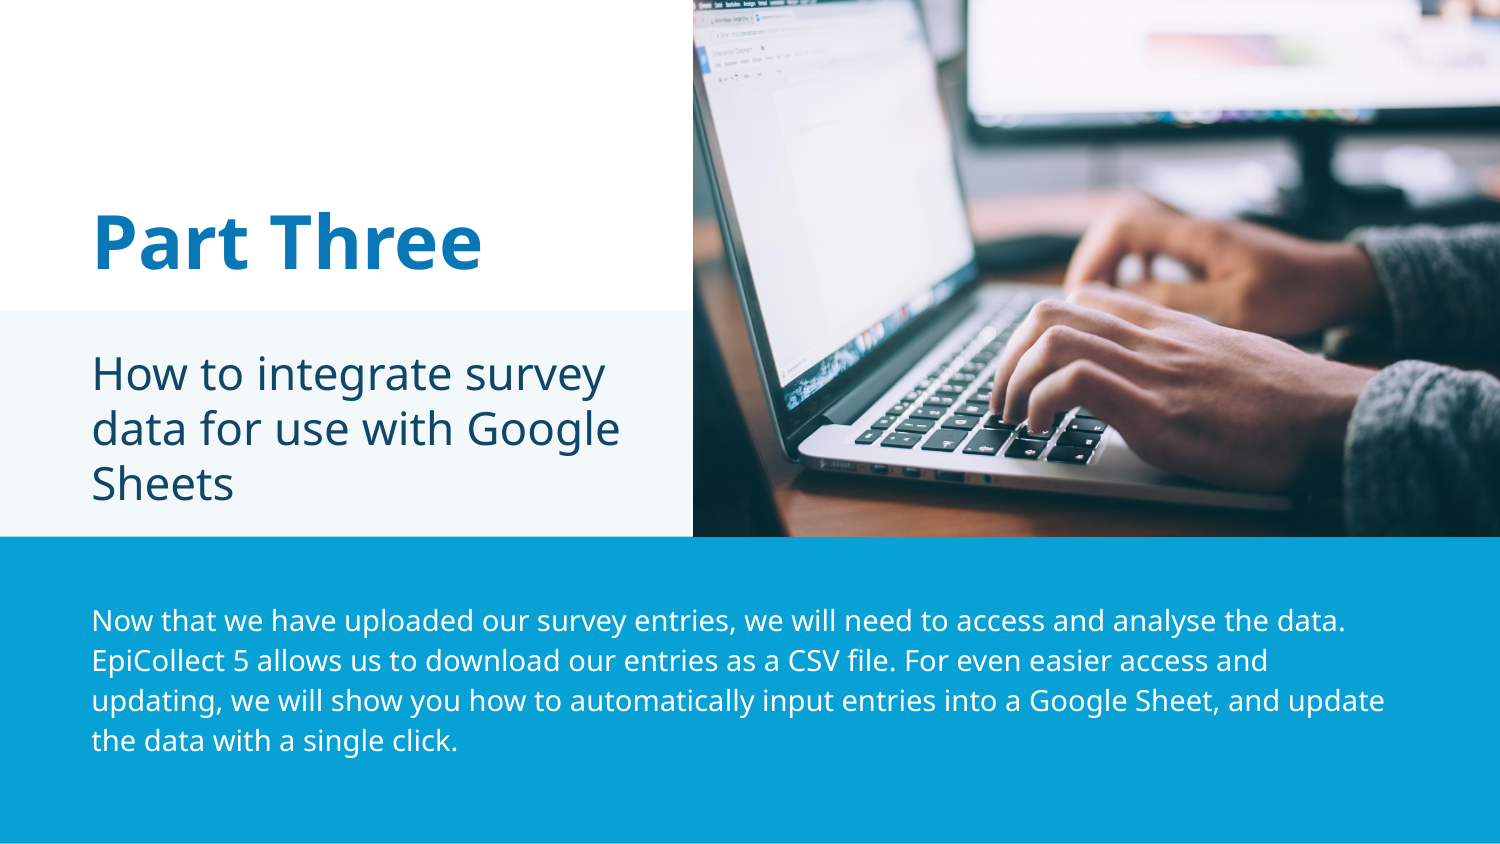

Part Three
How to integrate survey data for use with Google Sheets
Now that we have uploaded our survey entries, we will need to access and analyse the data. EpiCollect 5 allows us to download our entries as a CSV file. For even easier access and updating, we will show you how to automatically input entries into a Google Sheet, and update the data with a single click.